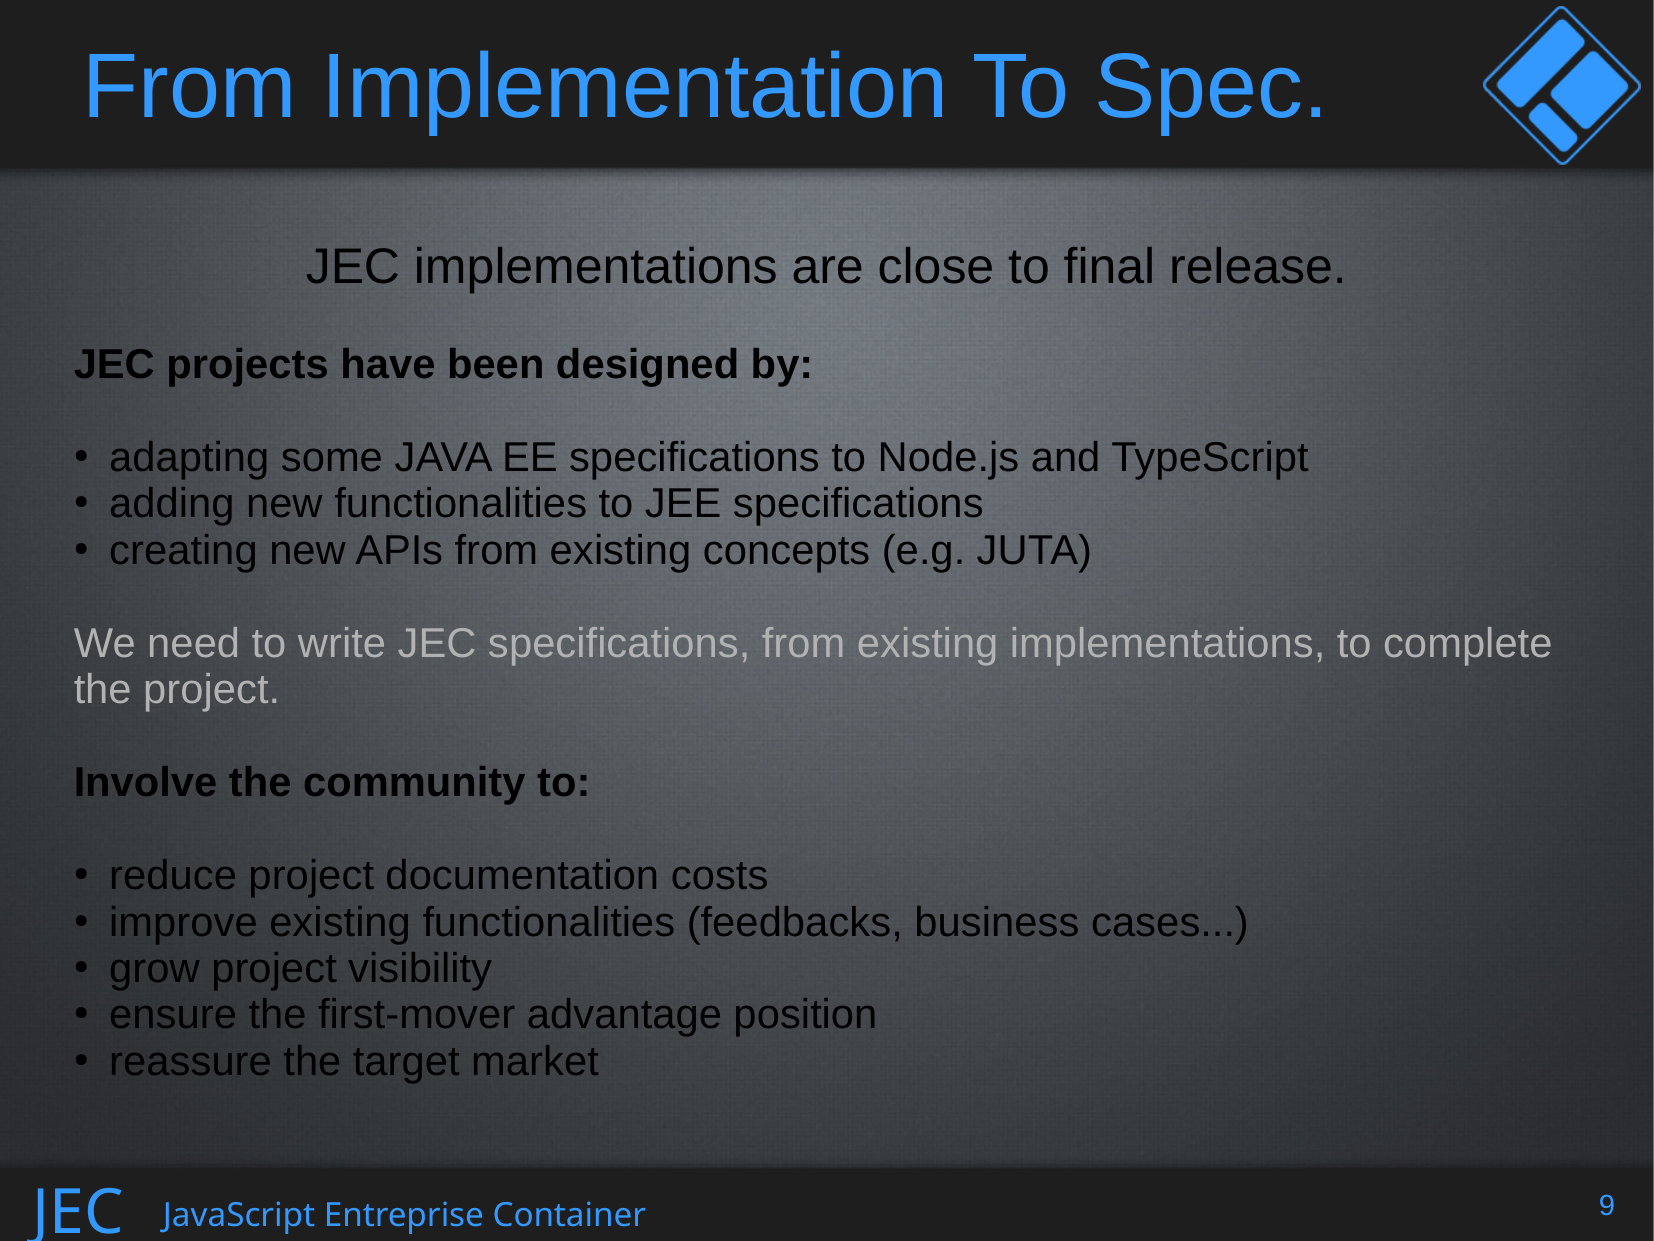

# From Implementation To Spec.
JEC implementations are close to final release.
JEC projects have been designed by:
adapting some JAVA EE specifications to Node.js and TypeScript
adding new functionalities to JEE specifications
creating new APIs from existing concepts (e.g. JUTA)
We need to write JEC specifications, from existing implementations, to complete the project.
Involve the community to:
reduce project documentation costs
improve existing functionalities (feedbacks, business cases...)
grow project visibility
ensure the first-mover advantage position
reassure the target market
JEC
9
JavaScript Entreprise Container